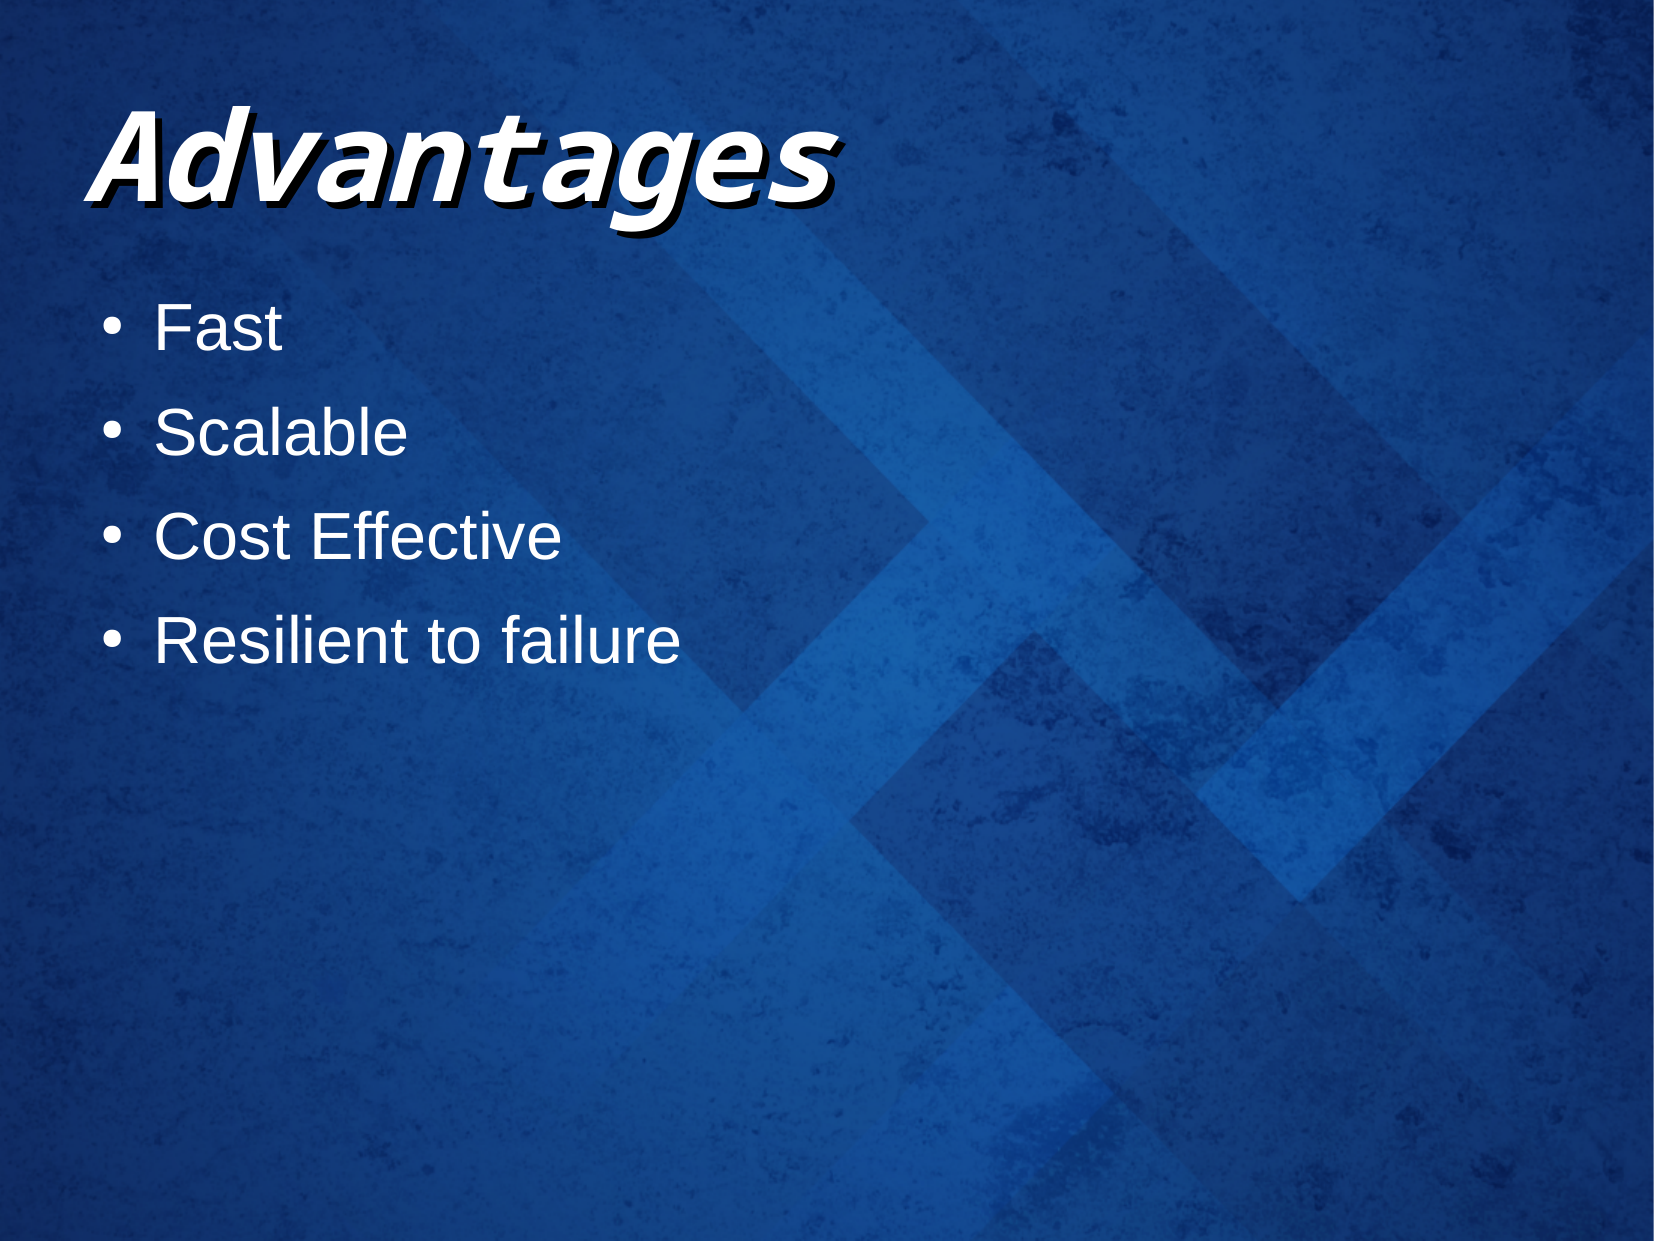

# Advantages
Fast
Scalable
Cost Effective
Resilient to failure